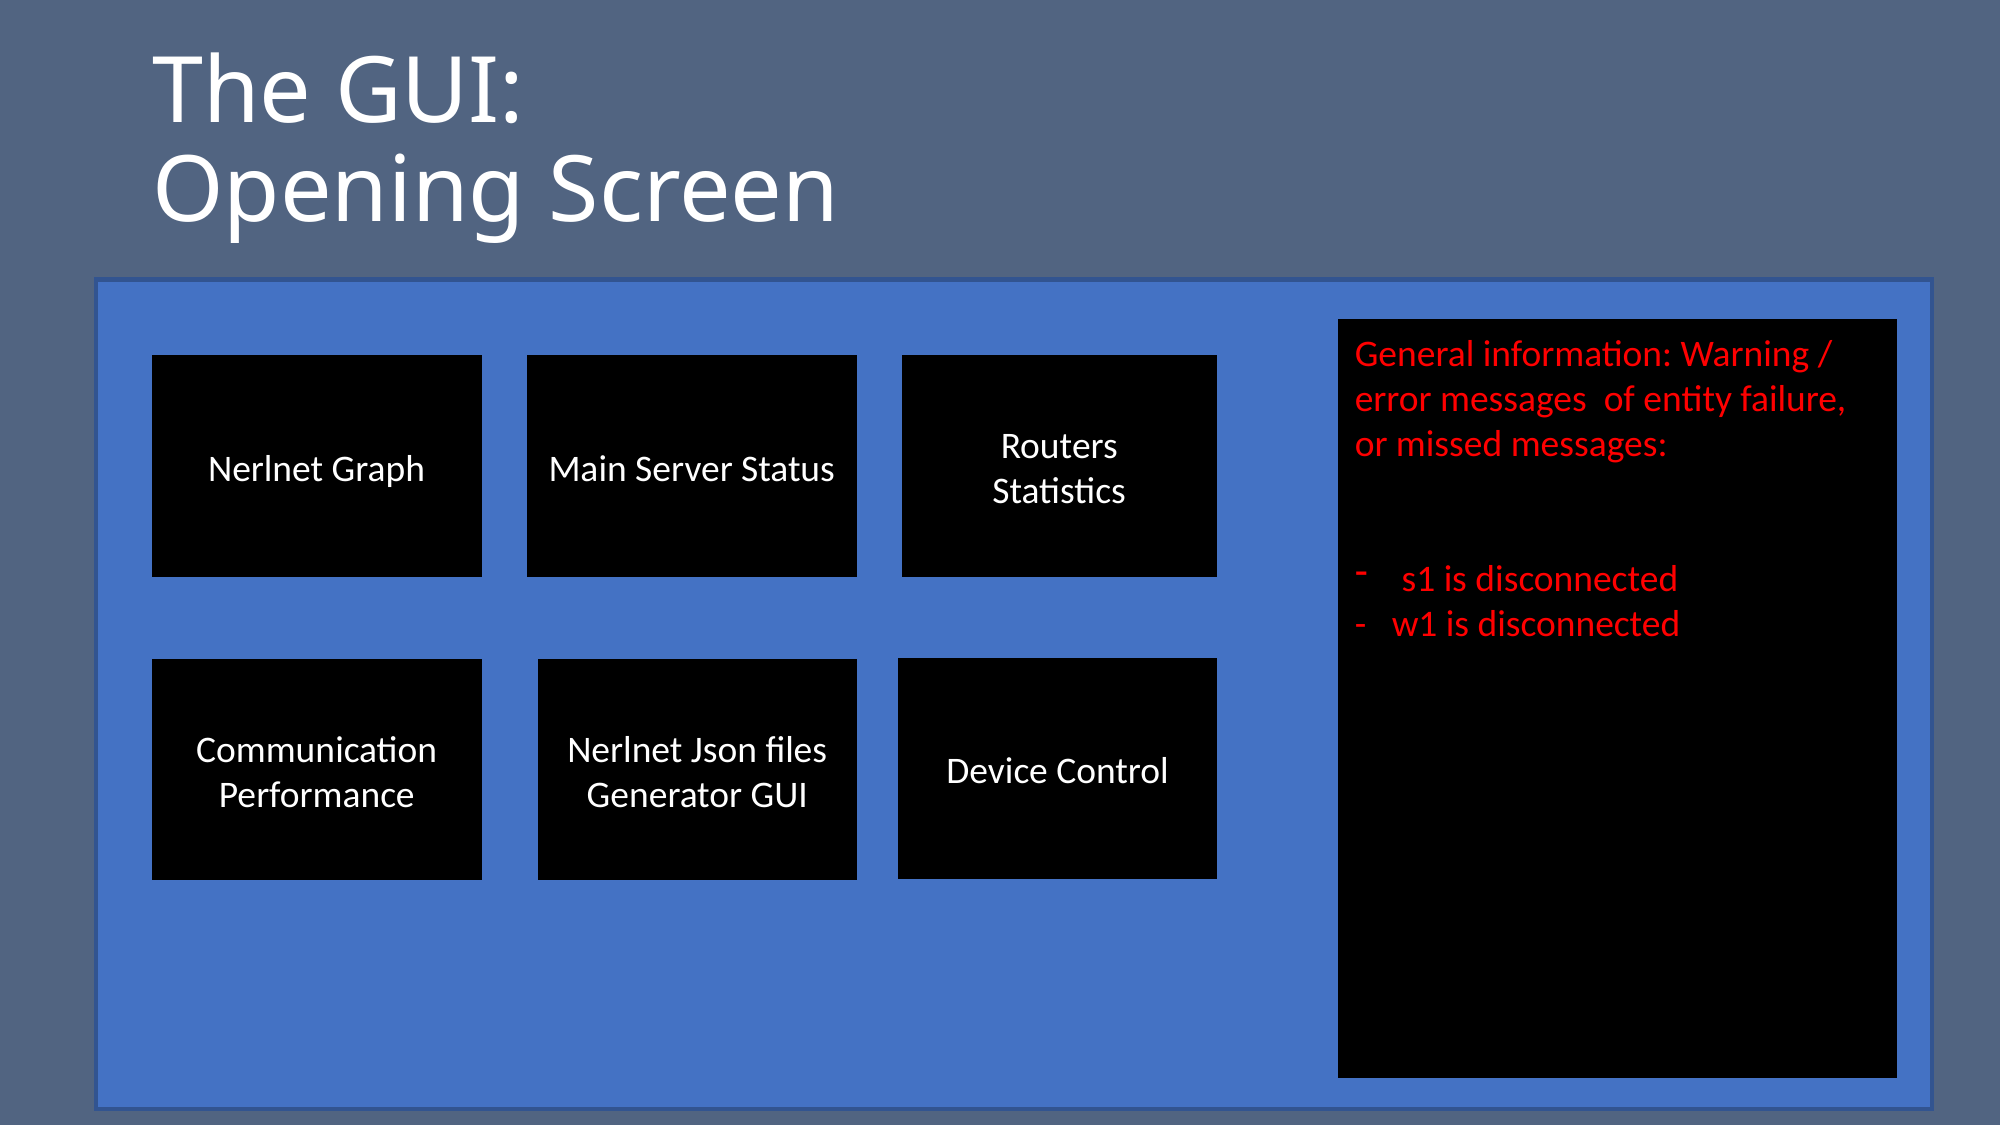

The GUI:
Opening Screen
General information: Warning / error messages of entity failure, or missed messages:
s1 is disconnected
- w1 is disconnected
Nerlnet Graph
Main Server Status
Routers
Statistics
Device Control
Communication Performance
Nerlnet Json files Generator GUI